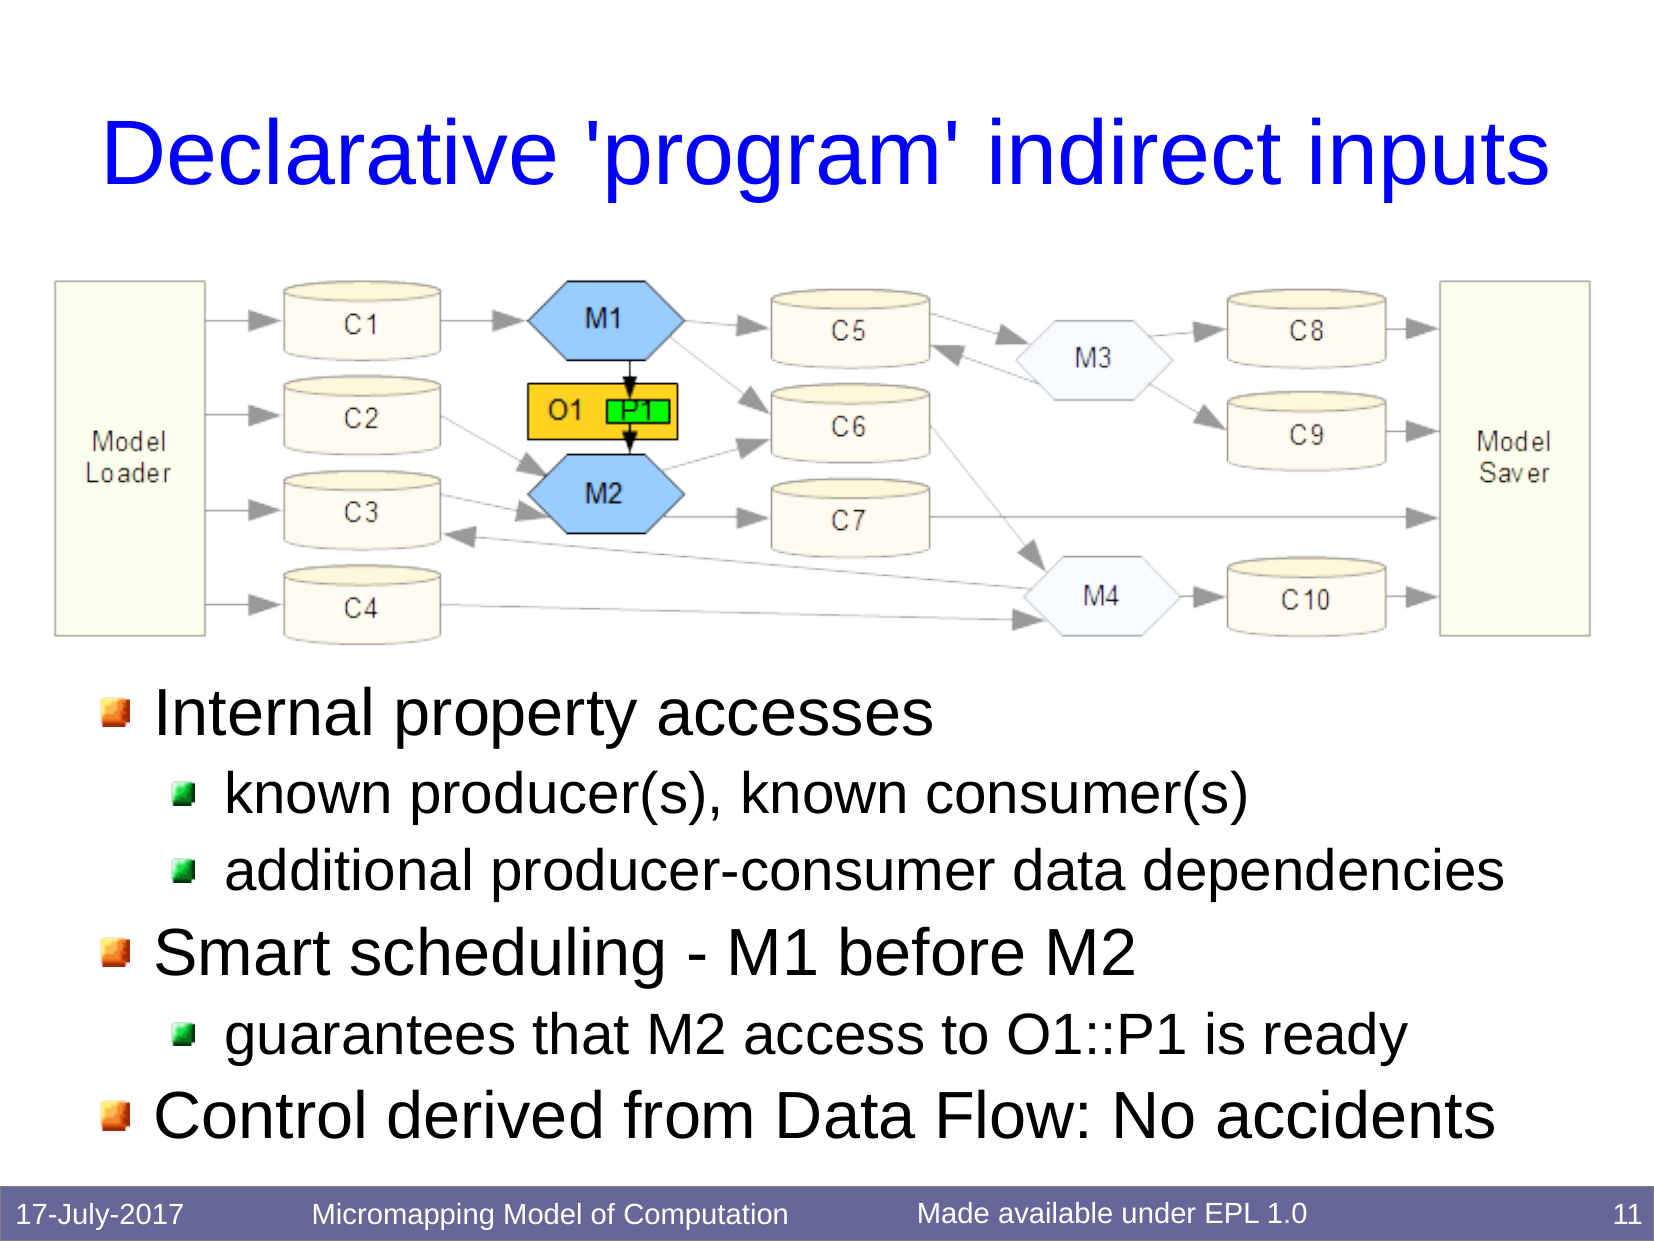

# Declarative 'program' indirect inputs
Internal property accesses
known producer(s), known consumer(s)
additional producer-consumer data dependencies
Smart scheduling - M1 before M2
guarantees that M2 access to O1::P1 is ready
Control derived from Data Flow: No accidents
17-July-2017
Micromapping Model of Computation
11